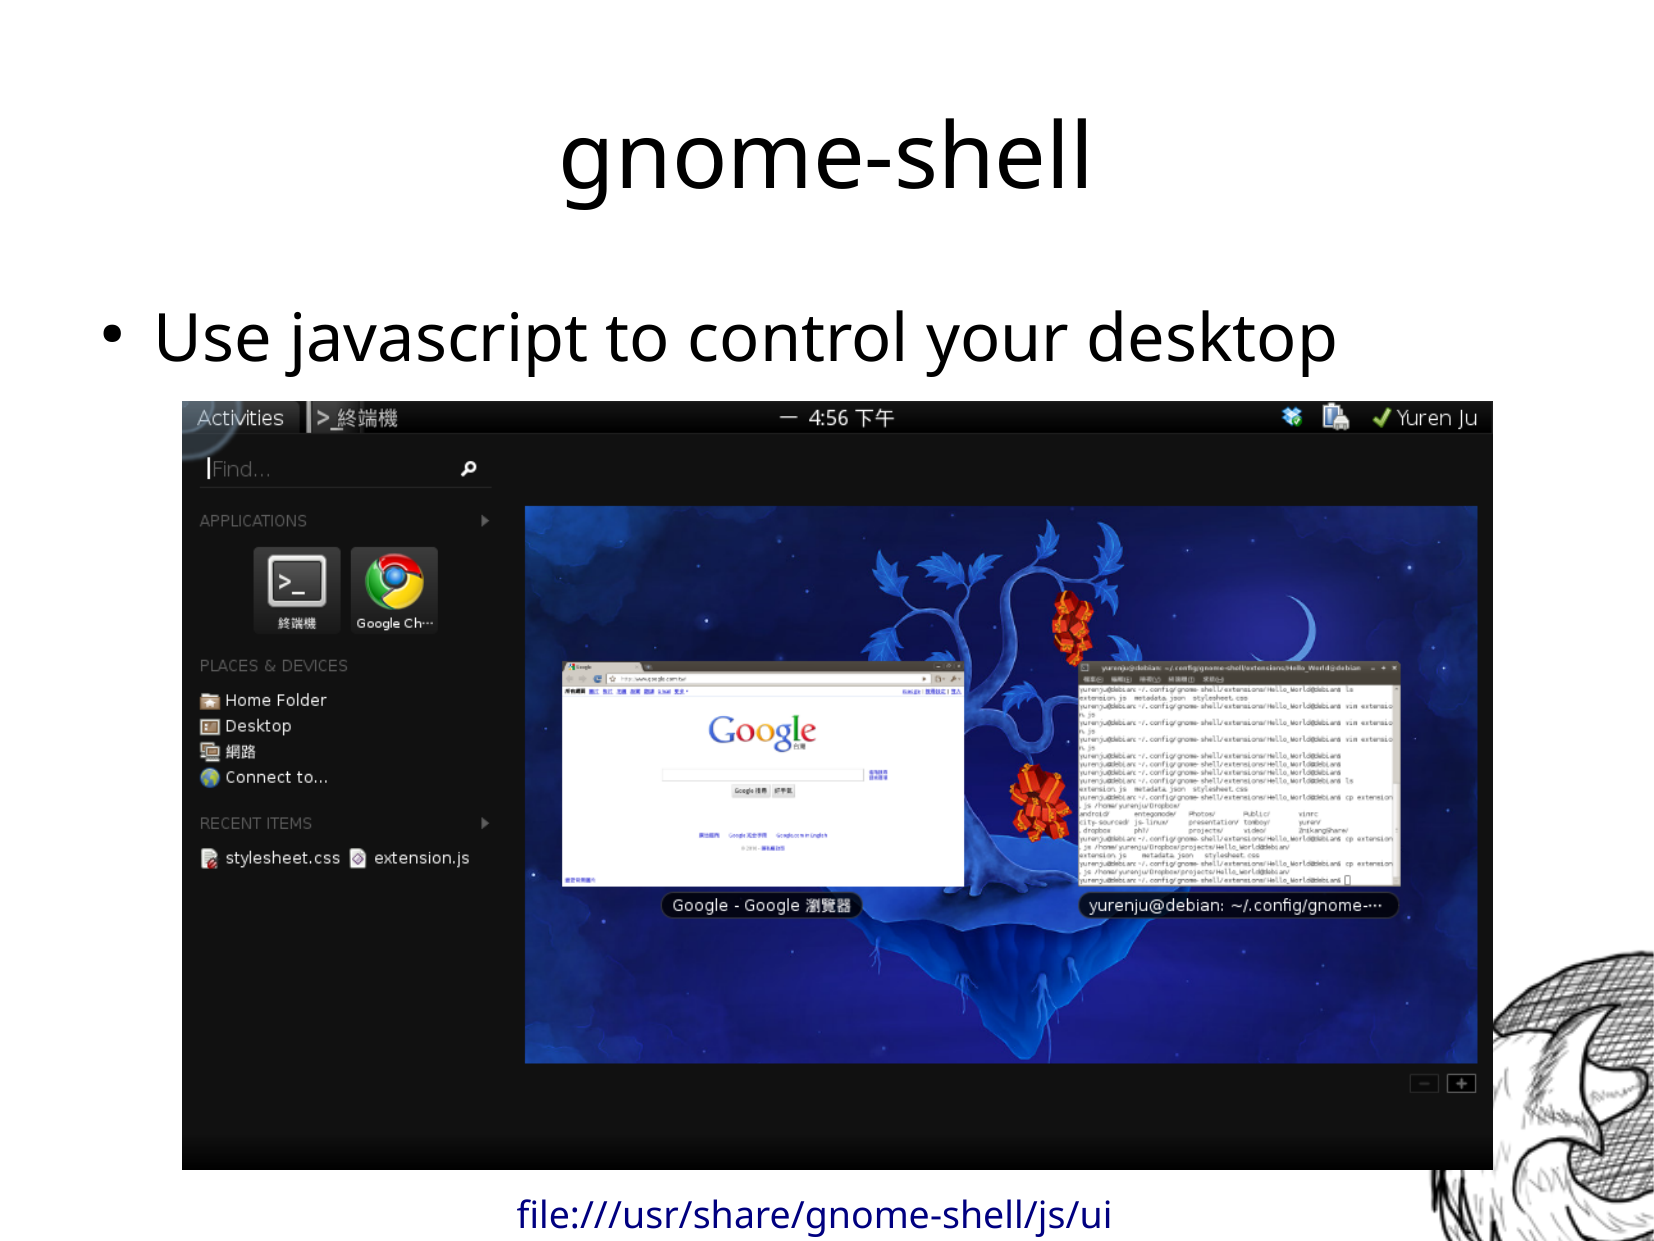

# gnome-shell
Use javascript to control your desktop
file:///usr/share/gnome-shell/js/ui